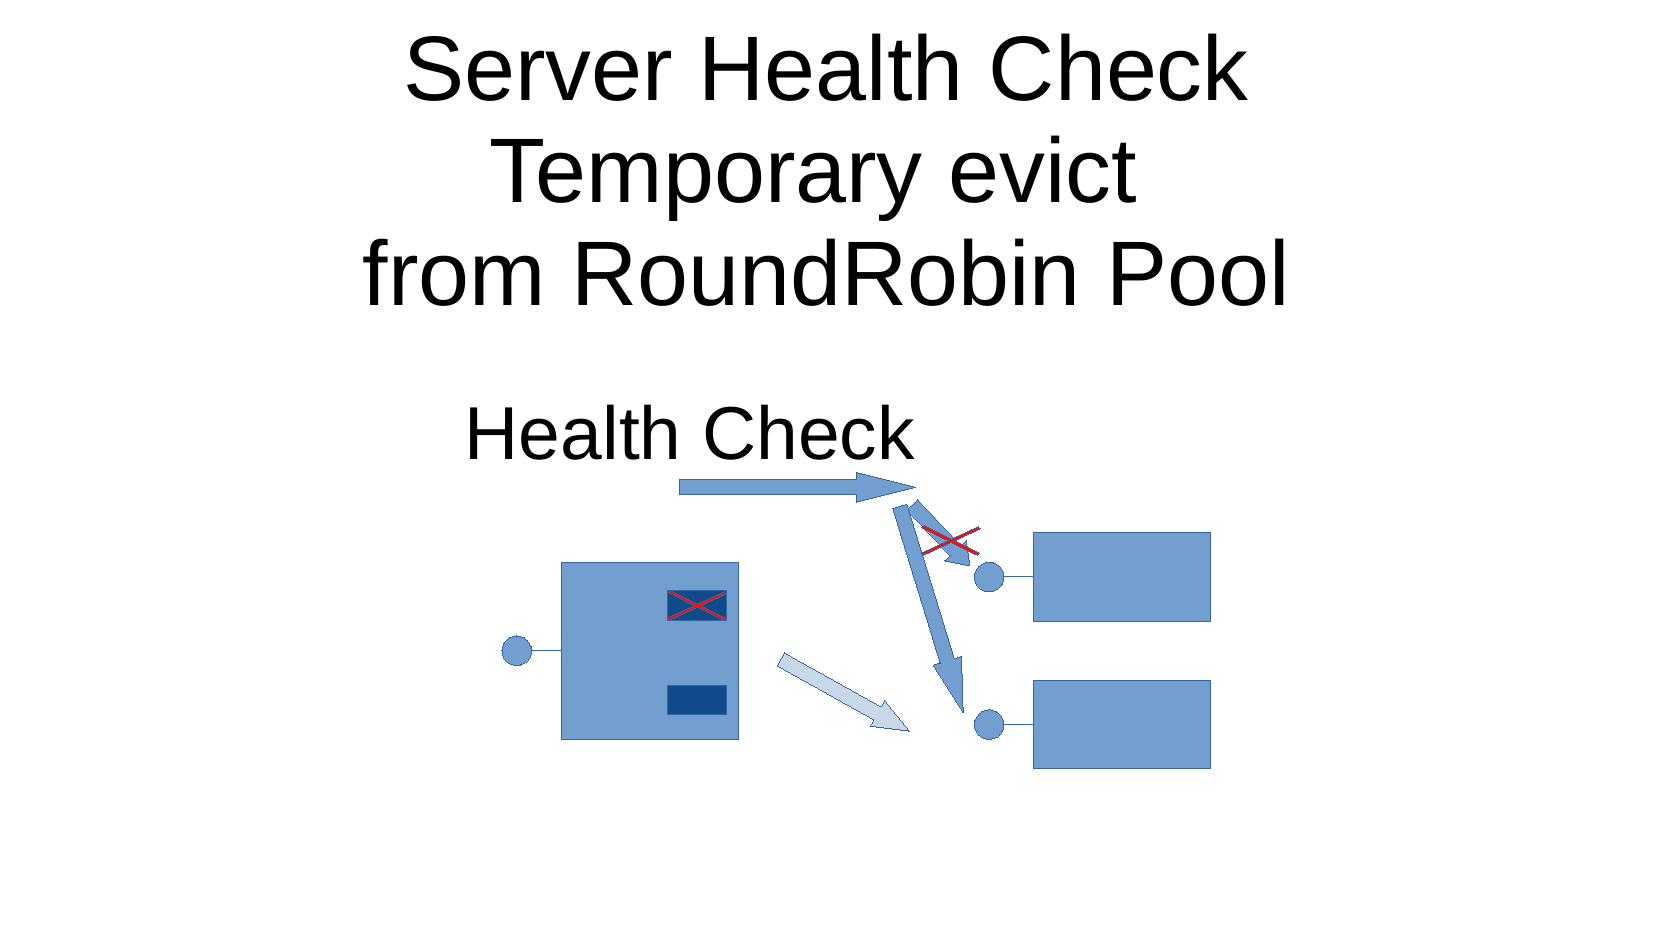

# Server Health Check Temporary evict from RoundRobin Pool
Health Check